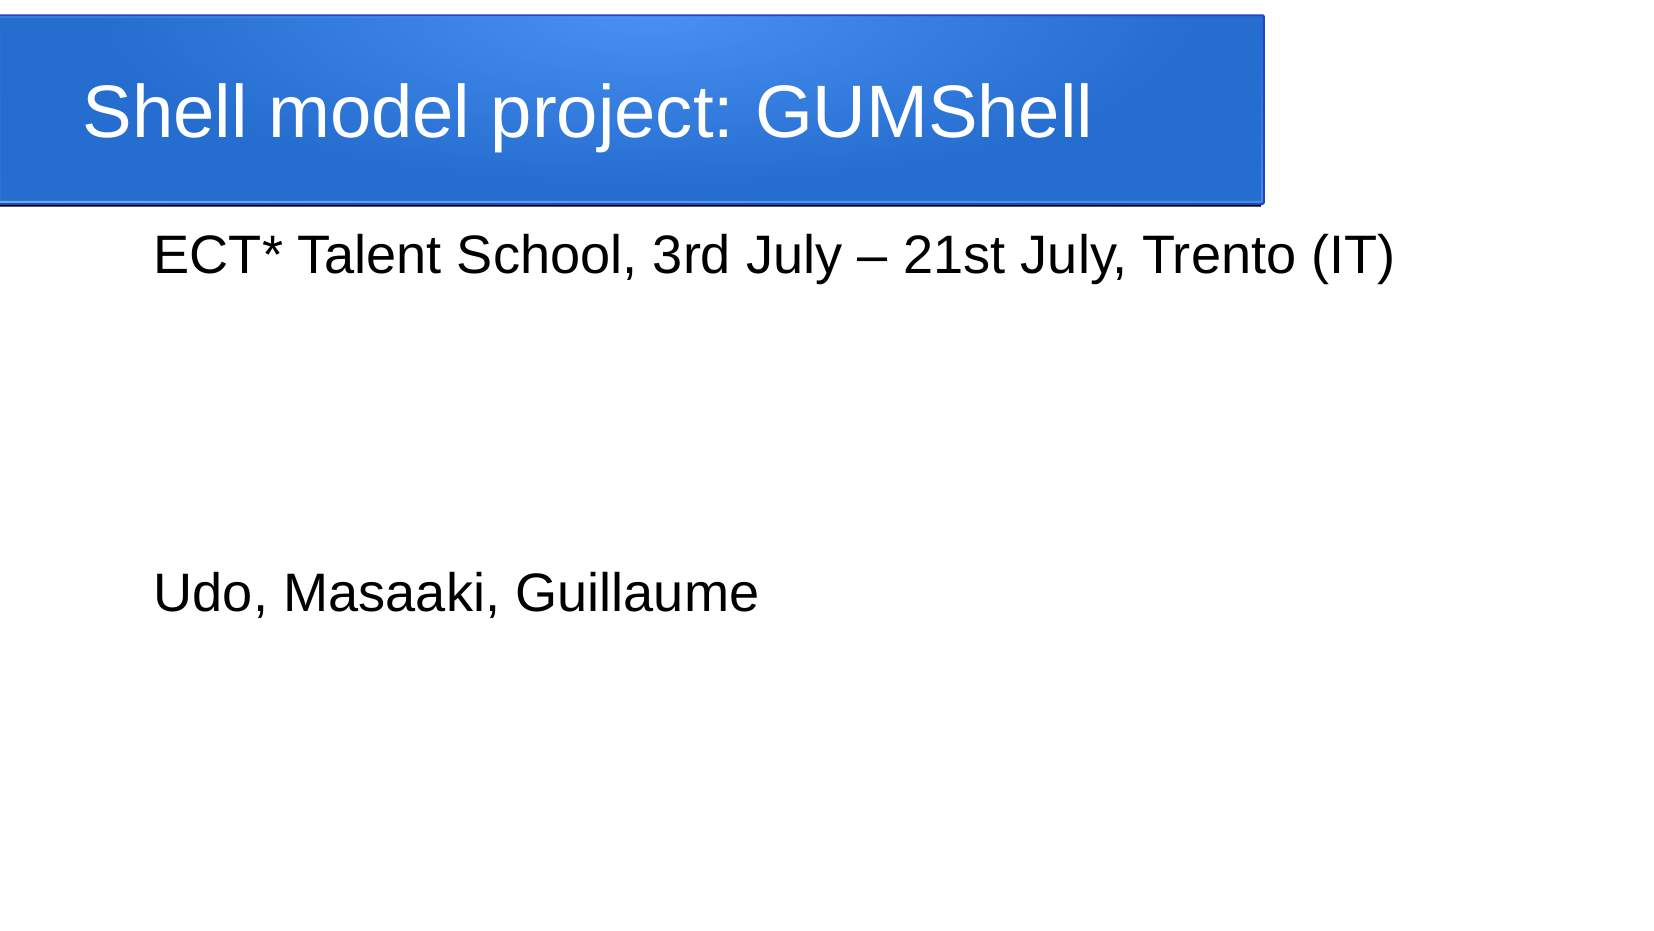

# Shell model project: GUMShell
ECT* Talent School, 3rd July – 21st July, Trento (IT)
Udo, Masaaki, Guillaume